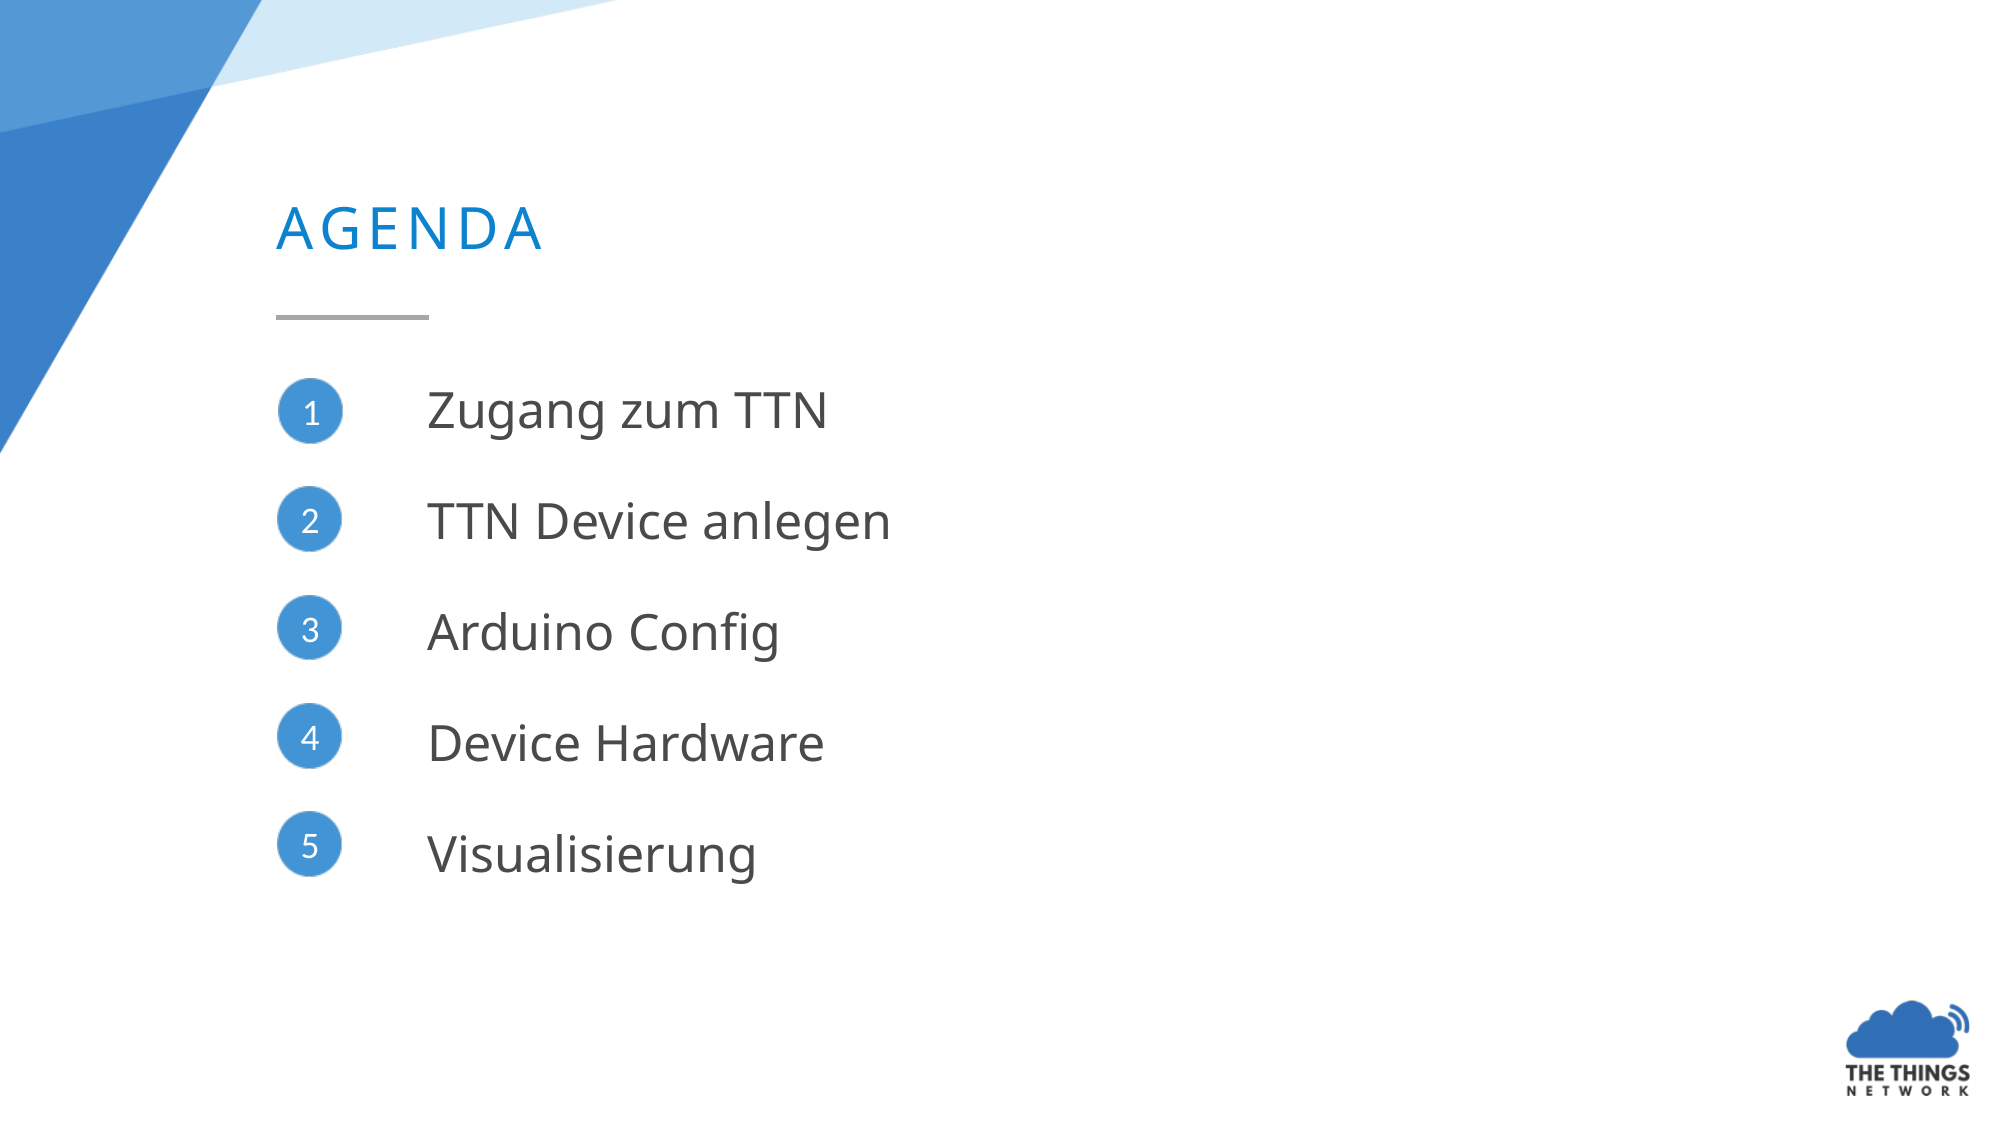

# AGENDA
Zugang zum TTN
TTN Device anlegen
Arduino Config
Device Hardware
Visualisierung
1
2
3
4
5